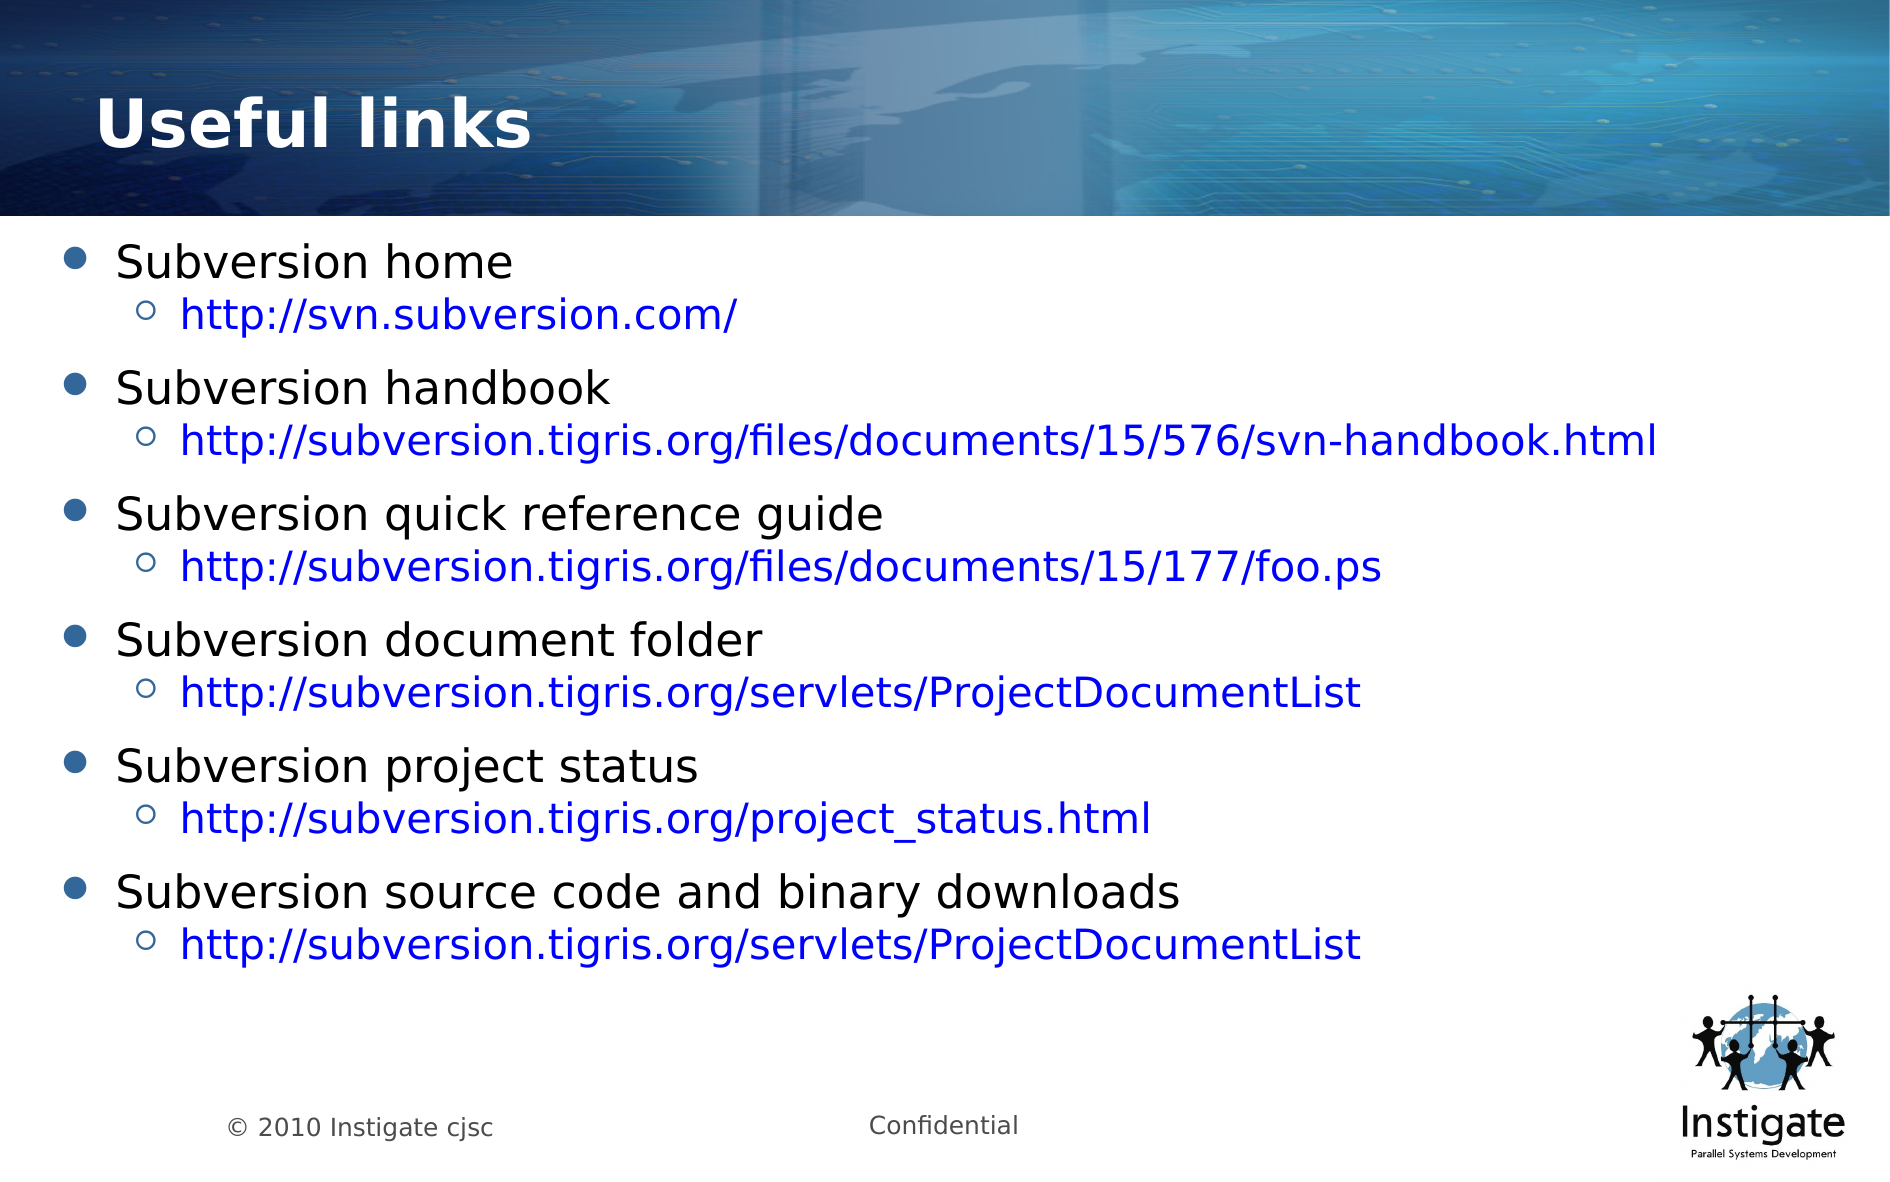

# Useful links
Subversion home
http://svn.subversion.com/
Subversion handbook
http://subversion.tigris.org/files/documents/15/576/svn-handbook.html
Subversion quick reference guide
http://subversion.tigris.org/files/documents/15/177/foo.ps
Subversion document folder
http://subversion.tigris.org/servlets/ProjectDocumentList
Subversion project status
http://subversion.tigris.org/project_status.html
Subversion source code and binary downloads
http://subversion.tigris.org/servlets/ProjectDocumentList